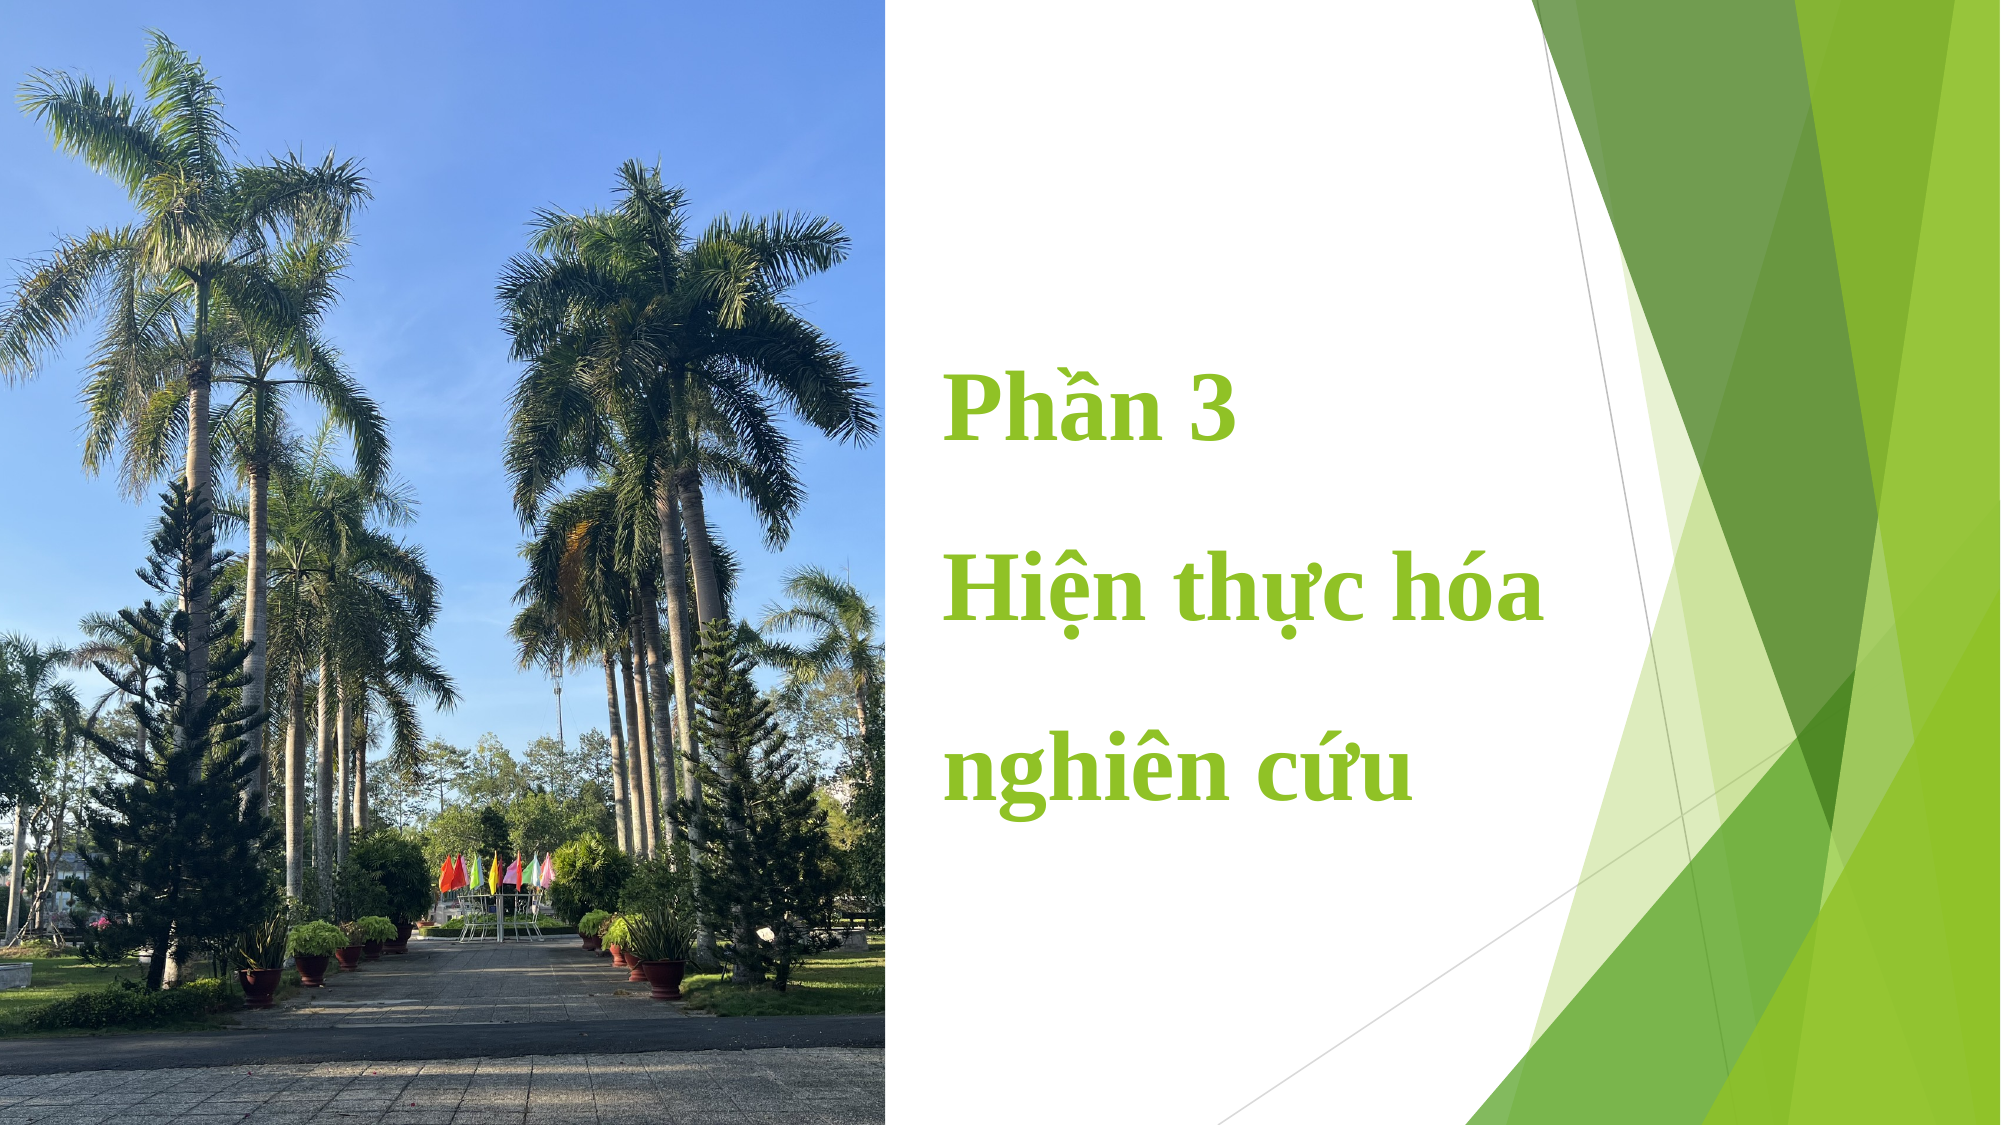

# Phần 3 Hiện thực hóa nghiên cứu